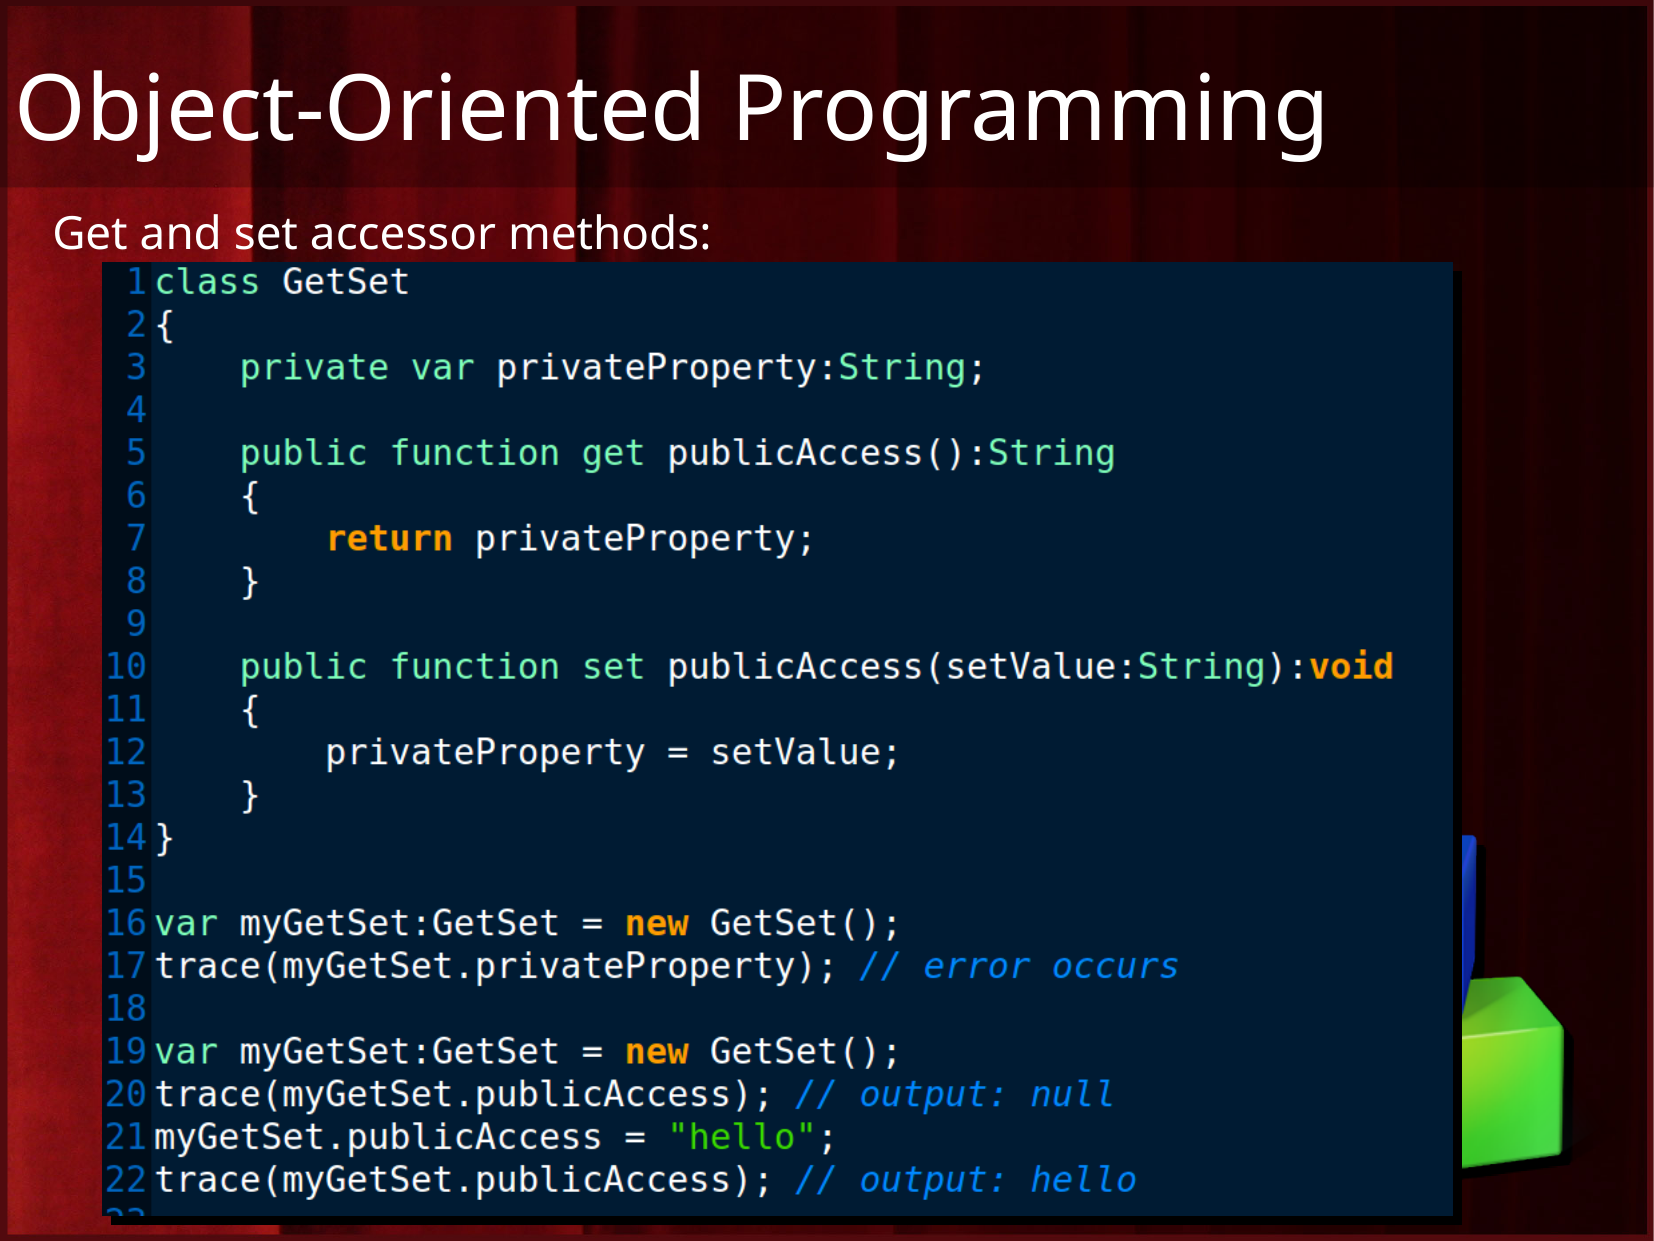

Object-Oriented Programming
Get and set accessor methods: